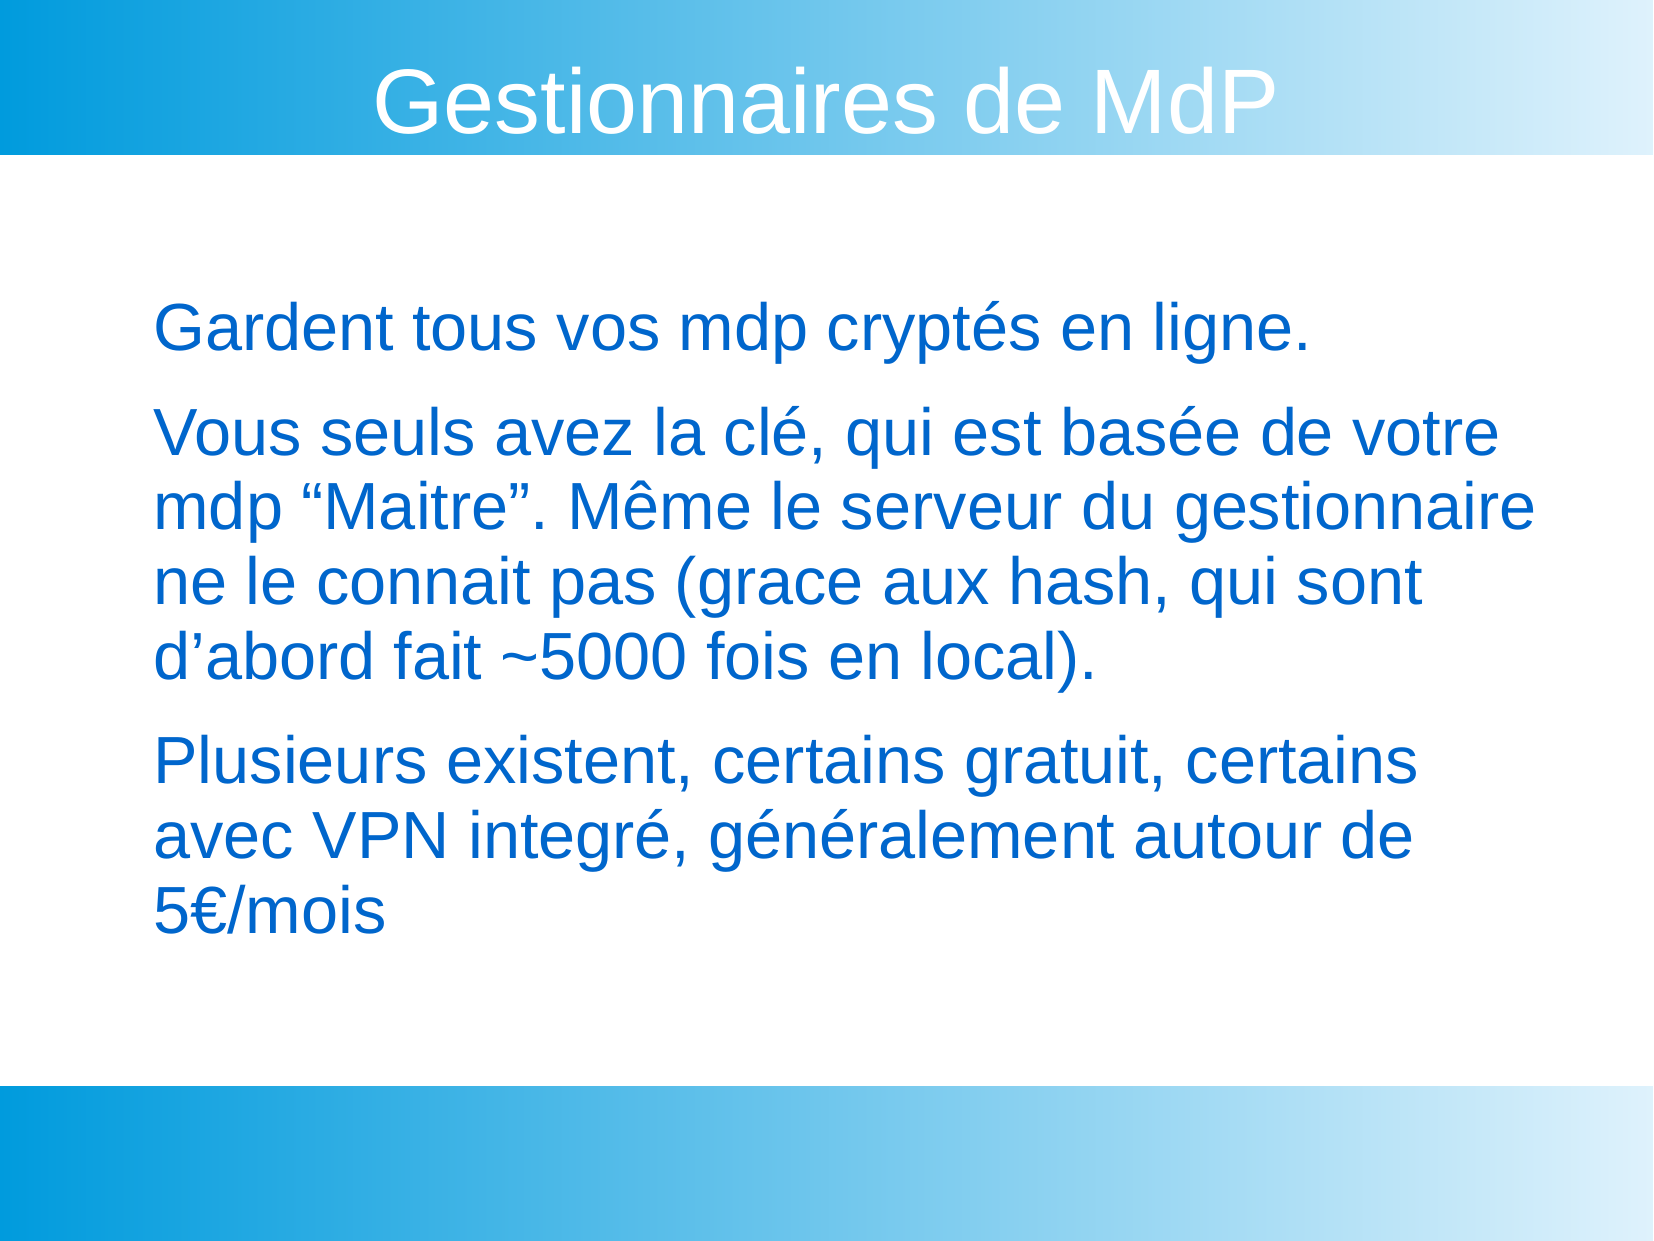

# Gestionnaires de MdP
Gardent tous vos mdp cryptés en ligne.
Vous seuls avez la clé, qui est basée de votre mdp “Maitre”. Même le serveur du gestionnaire ne le connait pas (grace aux hash, qui sont d’abord fait ~5000 fois en local).
Plusieurs existent, certains gratuit, certains avec VPN integré, généralement autour de 5€/mois